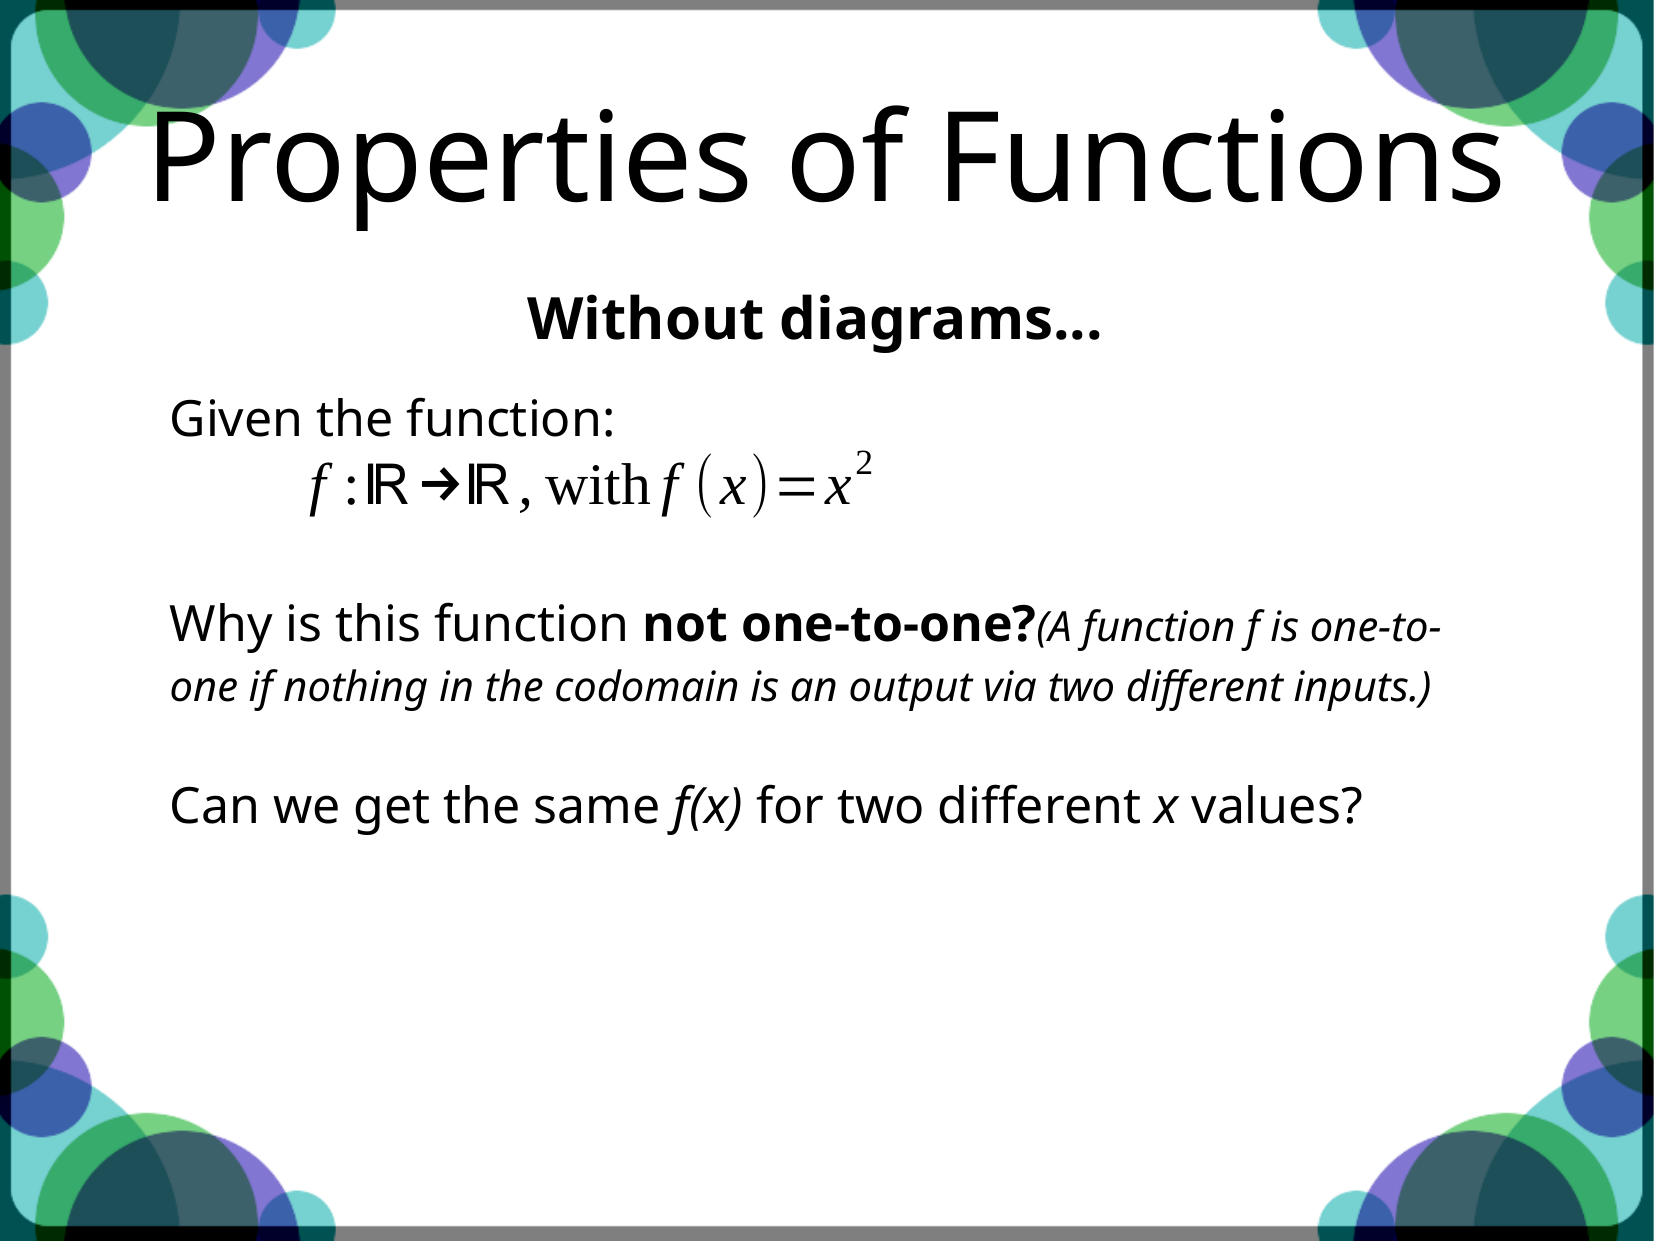

# Properties of Functions
Without diagrams...
Given the function:
Why is this function not one-to-one?(A function f is one-to-one if nothing in the codomain is an output via two different inputs.)
Can we get the same f(x) for two different x values?